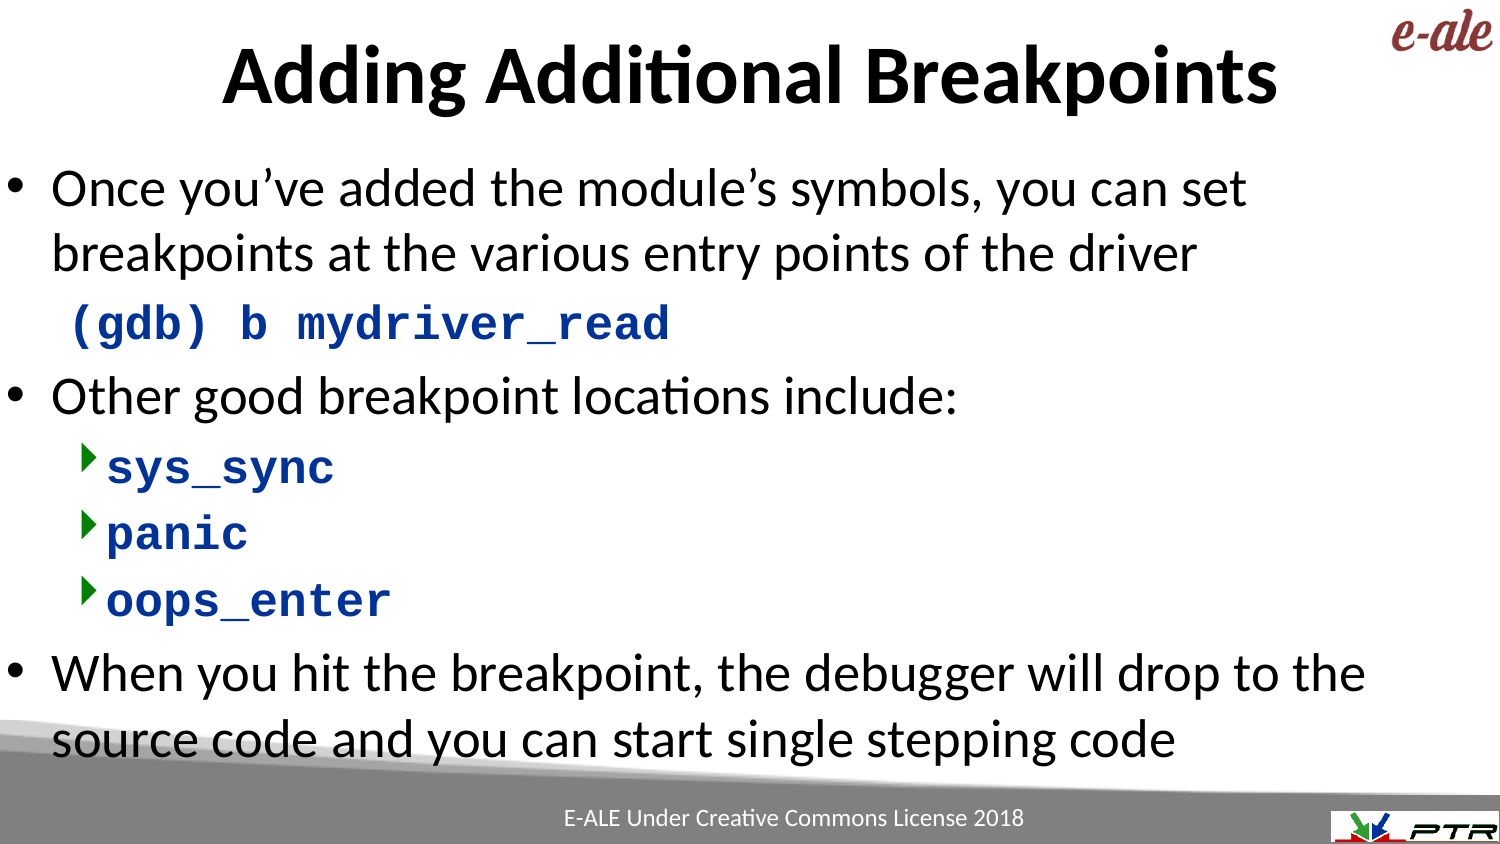

# Adding Additional Breakpoints
Once you’ve added the module’s symbols, you can set breakpoints at the various entry points of the driver
(gdb) b mydriver_read
Other good breakpoint locations include:
sys_sync
panic
oops_enter
When you hit the breakpoint, the debugger will drop to the source code and you can start single stepping code